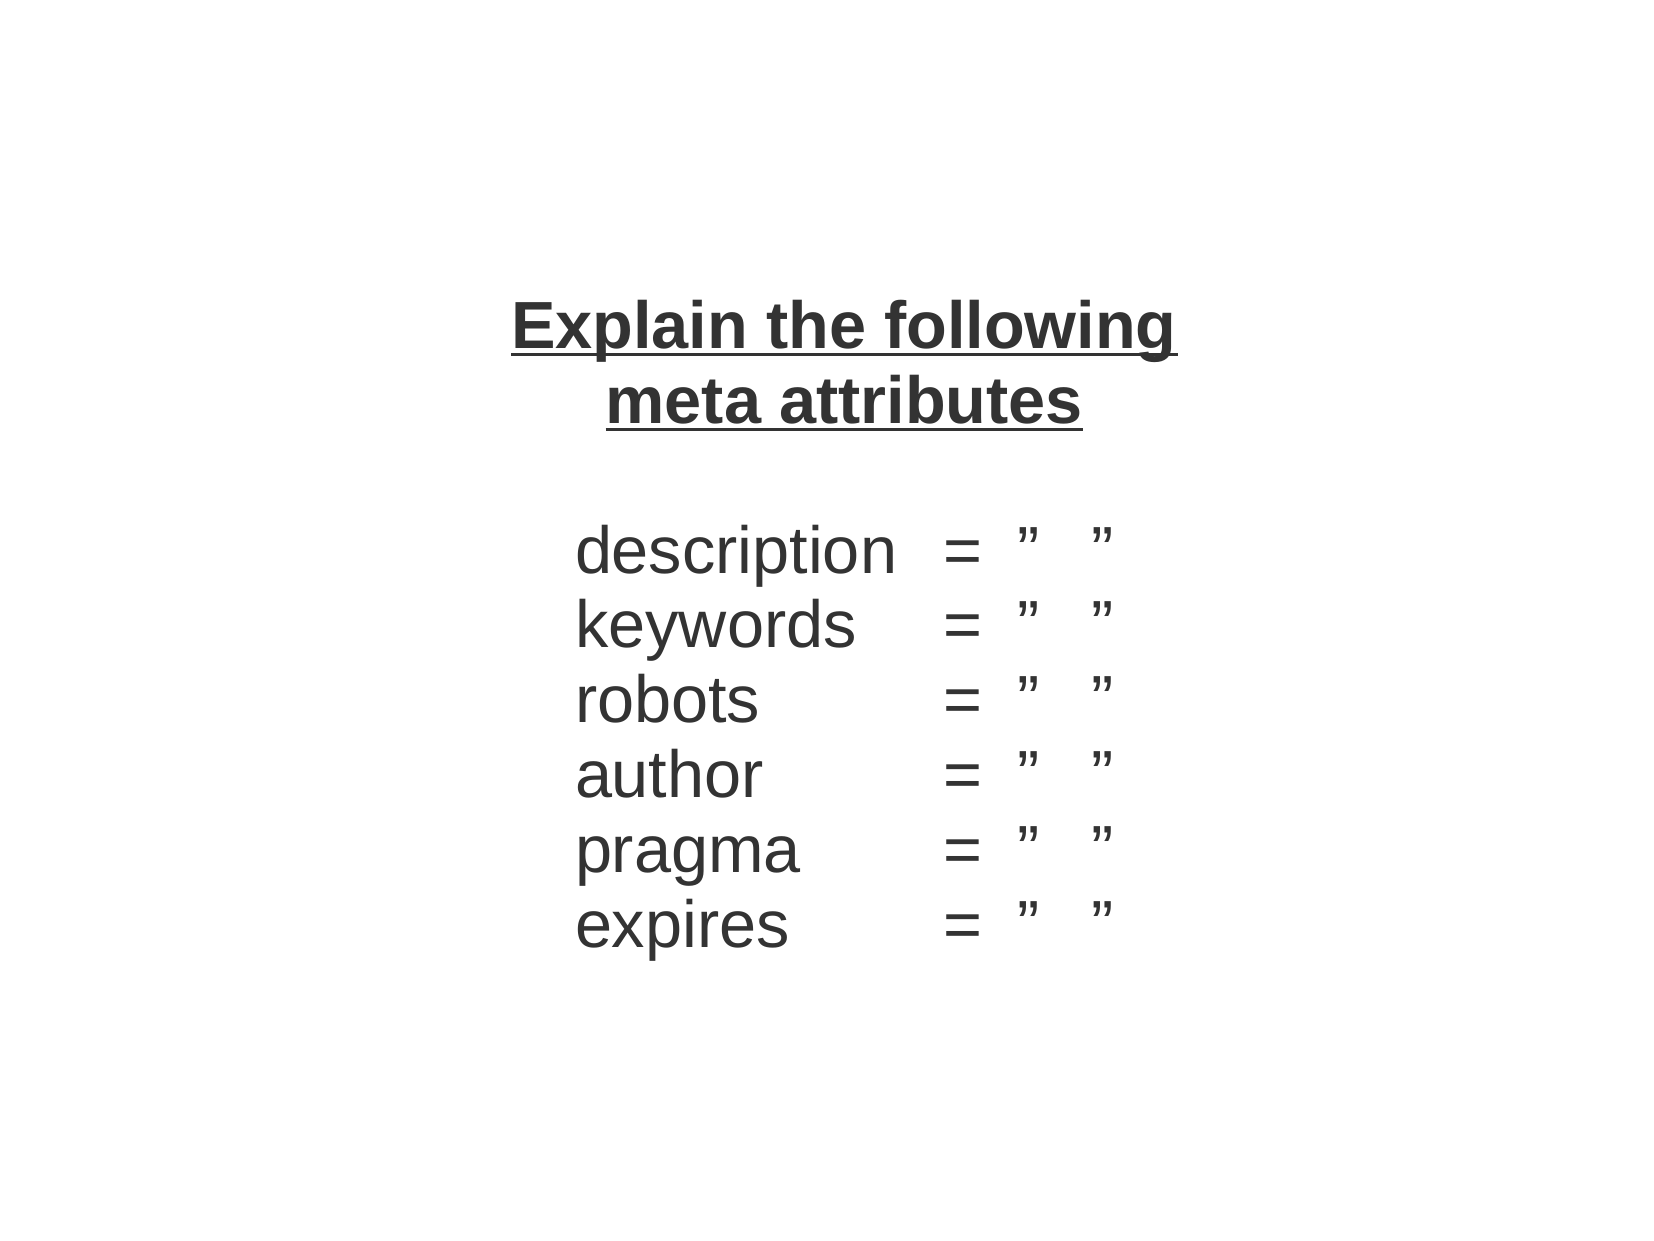

# Explain the following meta attributes
description	=	”	”
keywords		=	”	”
robots			=	”	”
author			=	”	”
pragma		=	”	”
expires			=	”	”